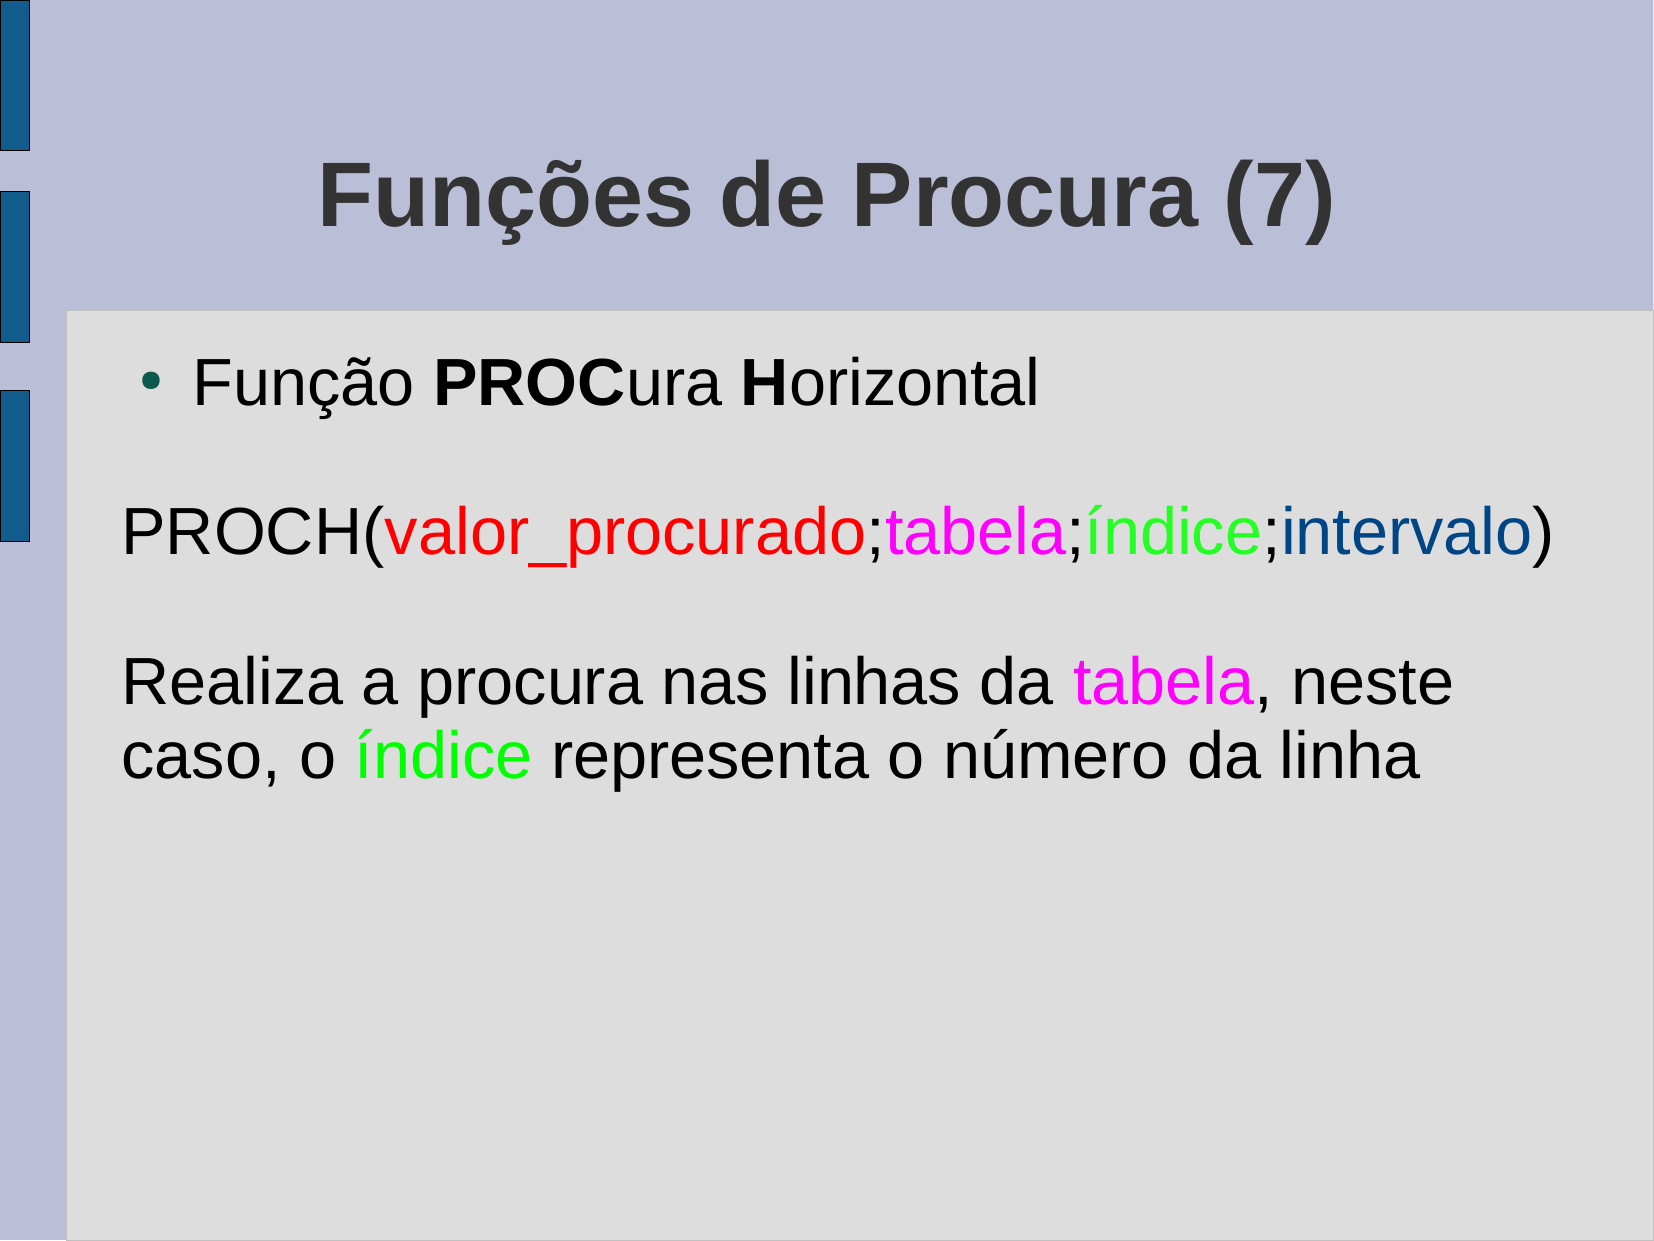

# Funções de Procura (7)
Função PROCura Horizontal
PROCH(valor_procurado;tabela;índice;intervalo)
Realiza a procura nas linhas da tabela, neste caso, o índice representa o número da linha